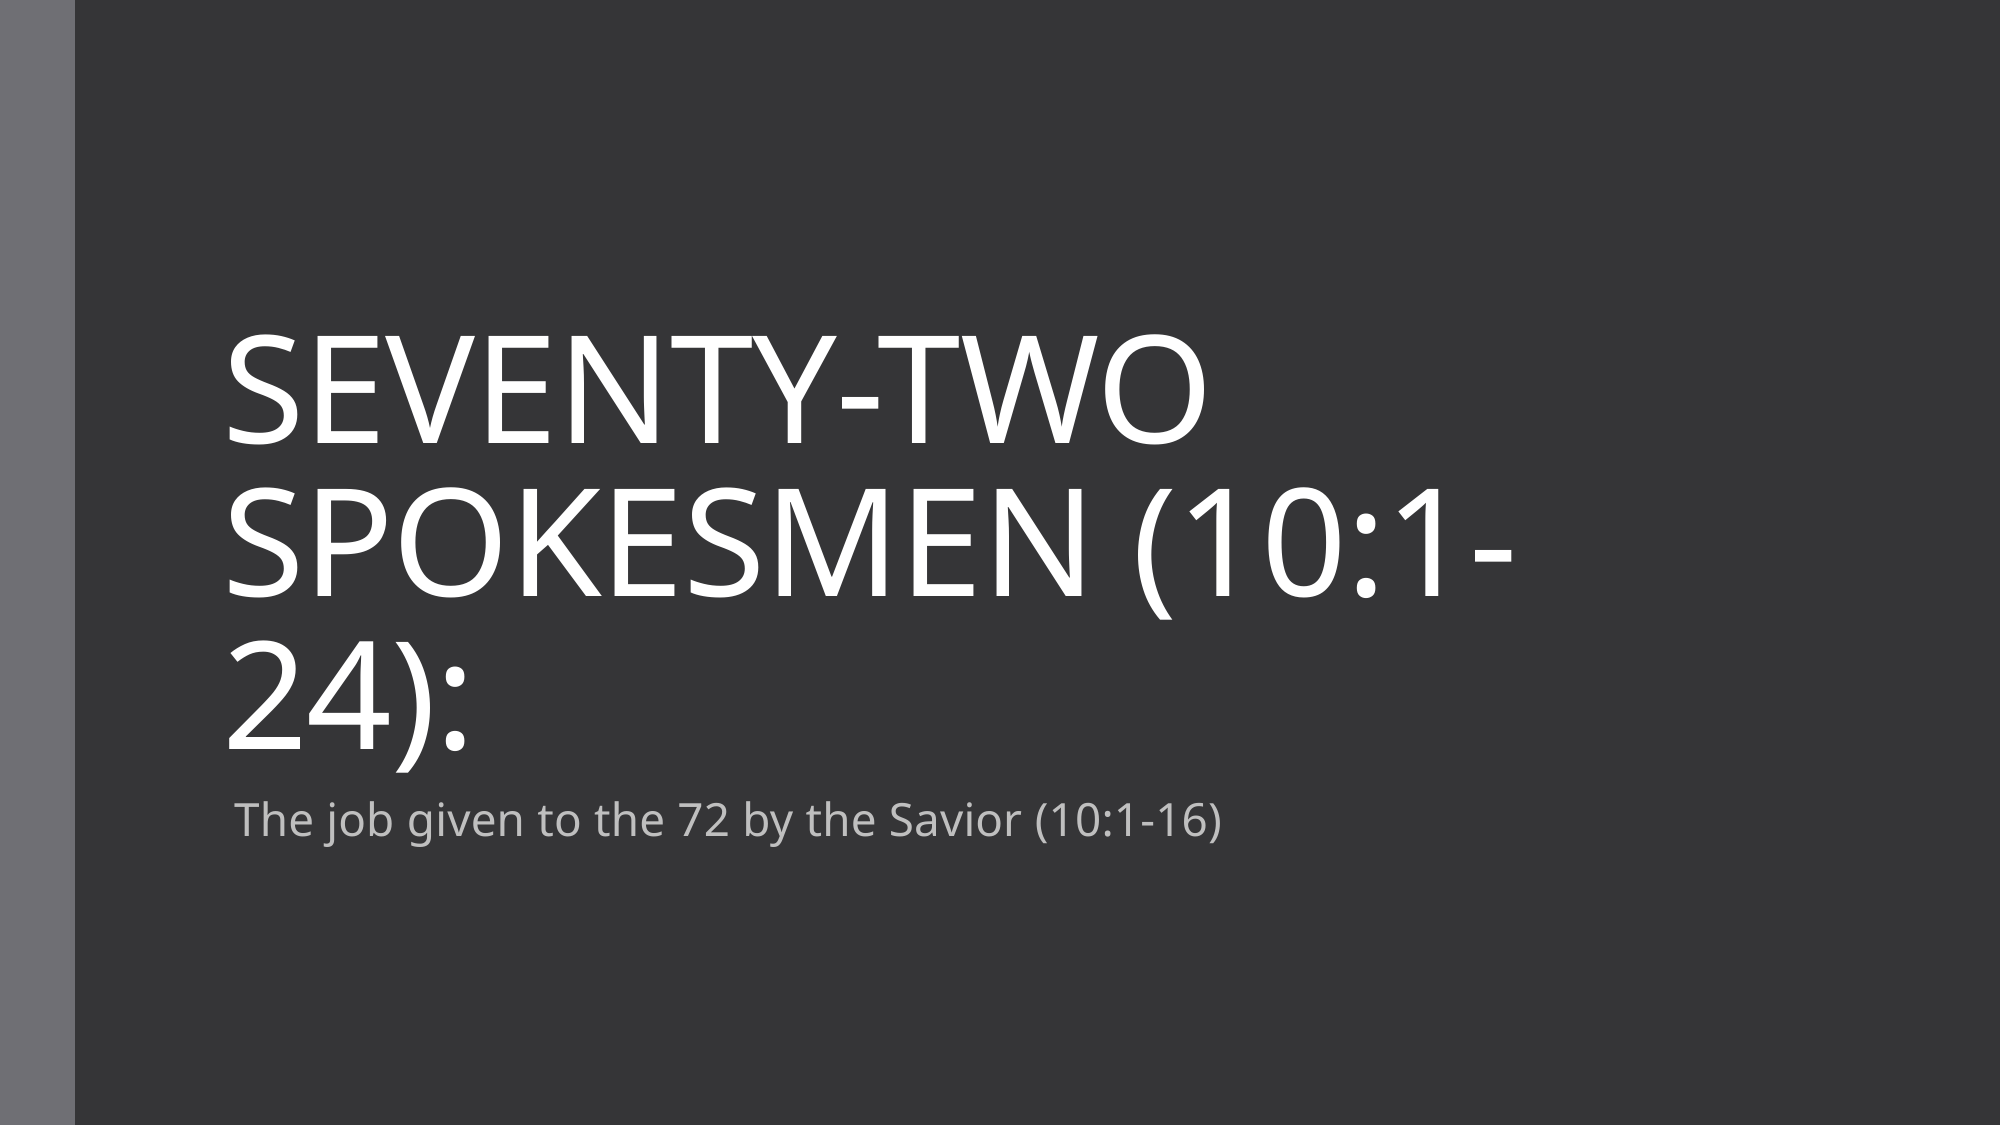

# SEVENTY-TWO SPOKESMEN (10:1-24):
 The job given to the 72 by the Savior (10:1-16)